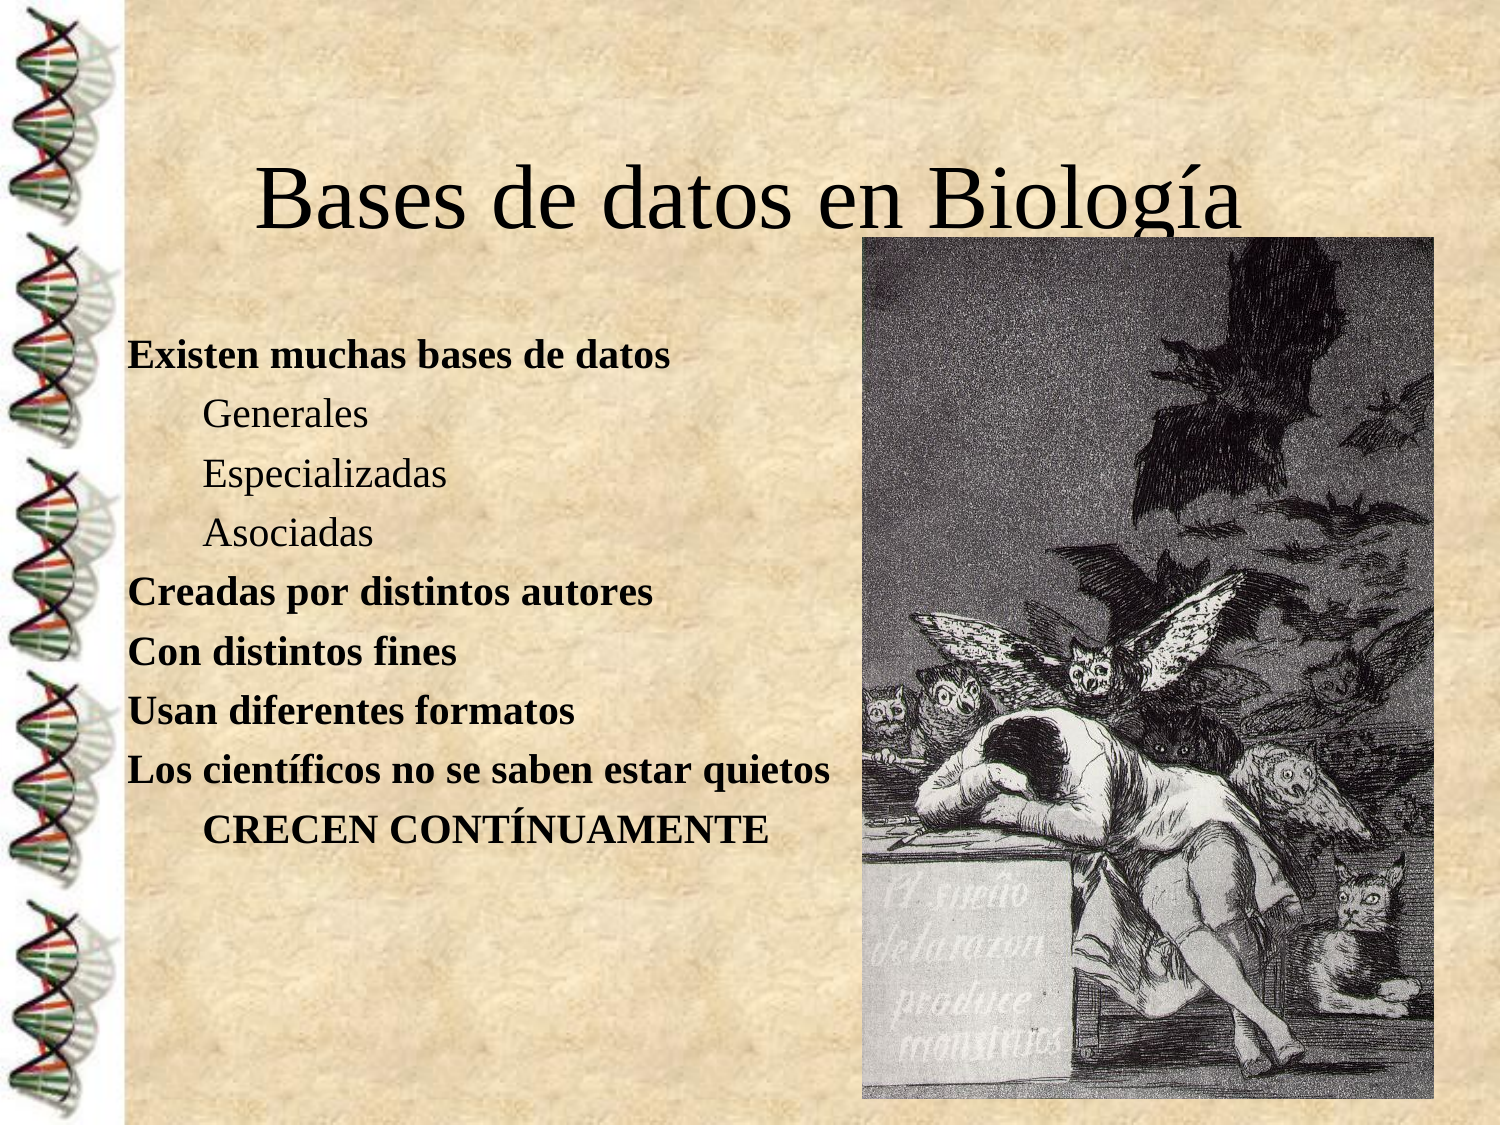

# Bases de datos en Biología
Existen muchas bases de datos
Generales
Especializadas
Asociadas
Creadas por distintos autores
Con distintos fines
Usan diferentes formatos
Los científicos no se saben estar quietos
CRECEN CONTÍNUAMENTE